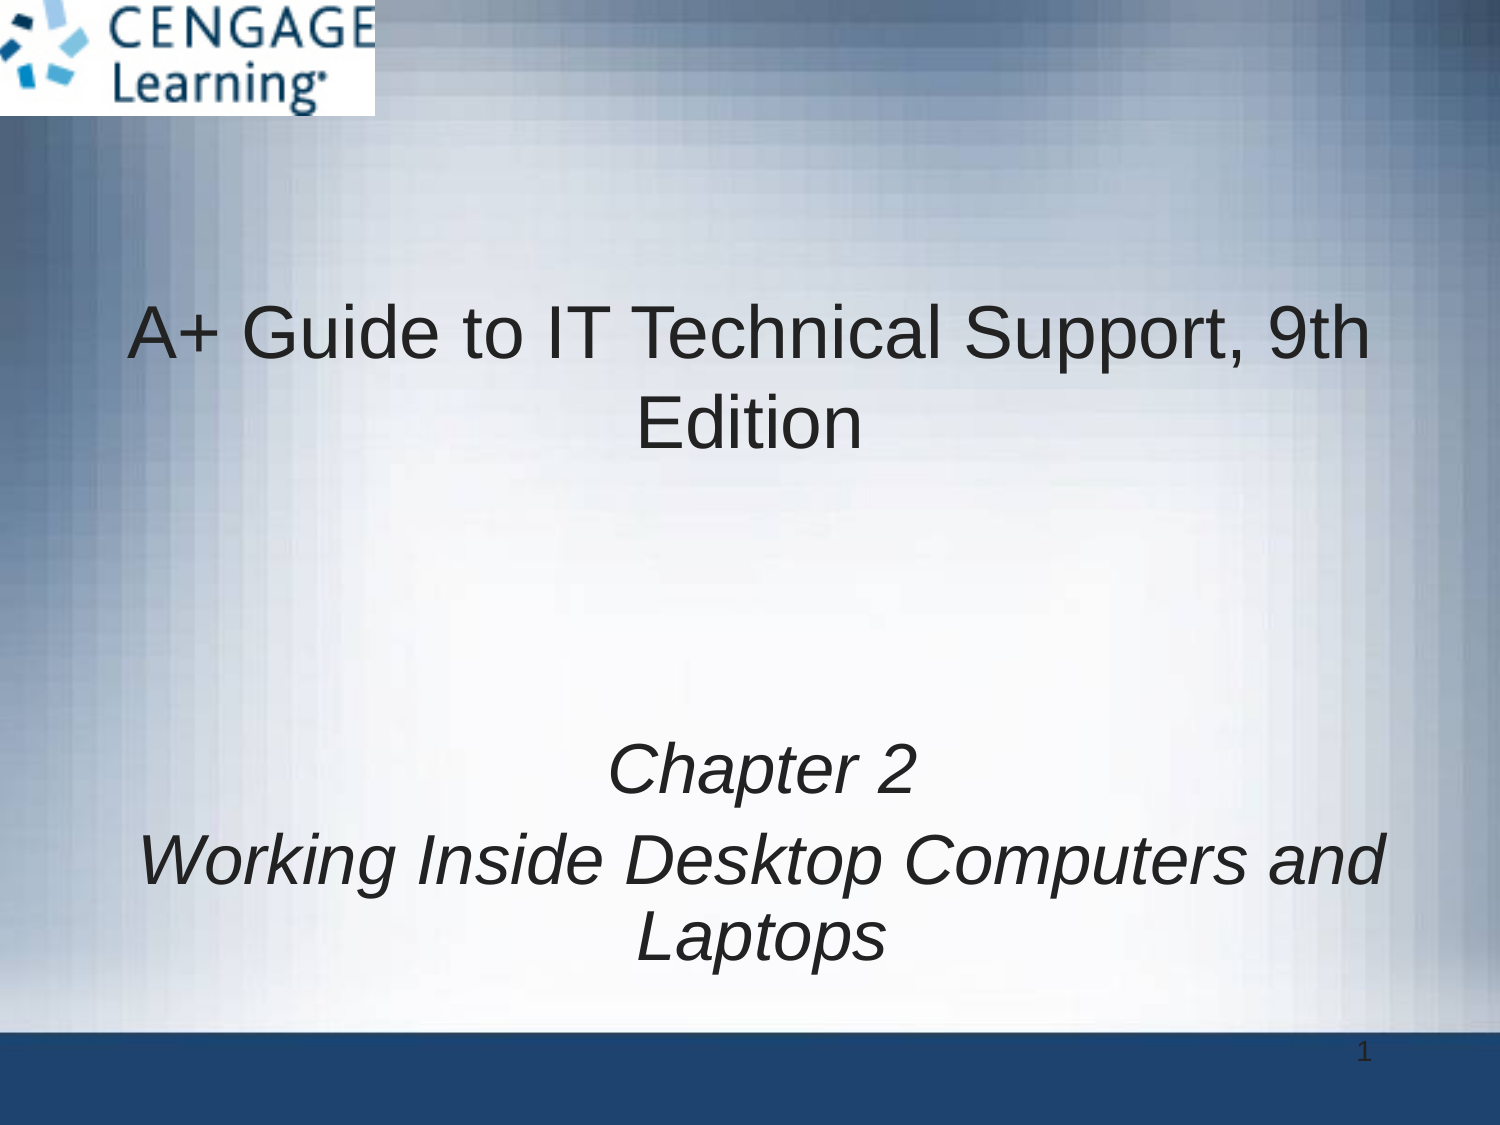

# A+ Guide to IT Technical Support, 9th Edition
Chapter 2
Working Inside Desktop Computers and Laptops